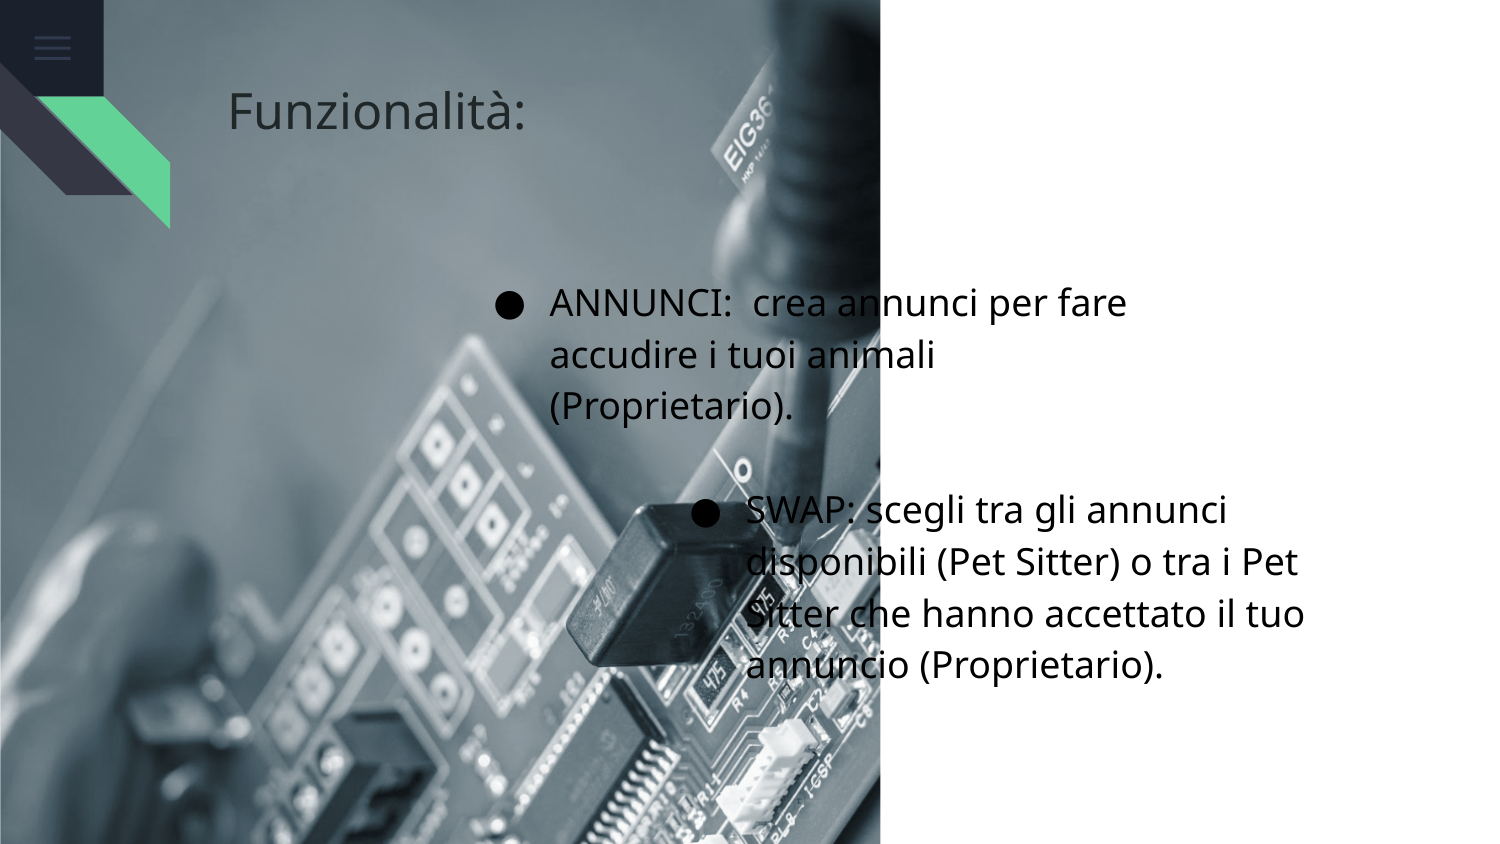

# Funzionalità:
ANNUNCI: crea annunci per fare accudire i tuoi animali (Proprietario).
SWAP: scegli tra gli annunci disponibili (Pet Sitter) o tra i Pet Sitter che hanno accettato il tuo annuncio (Proprietario).